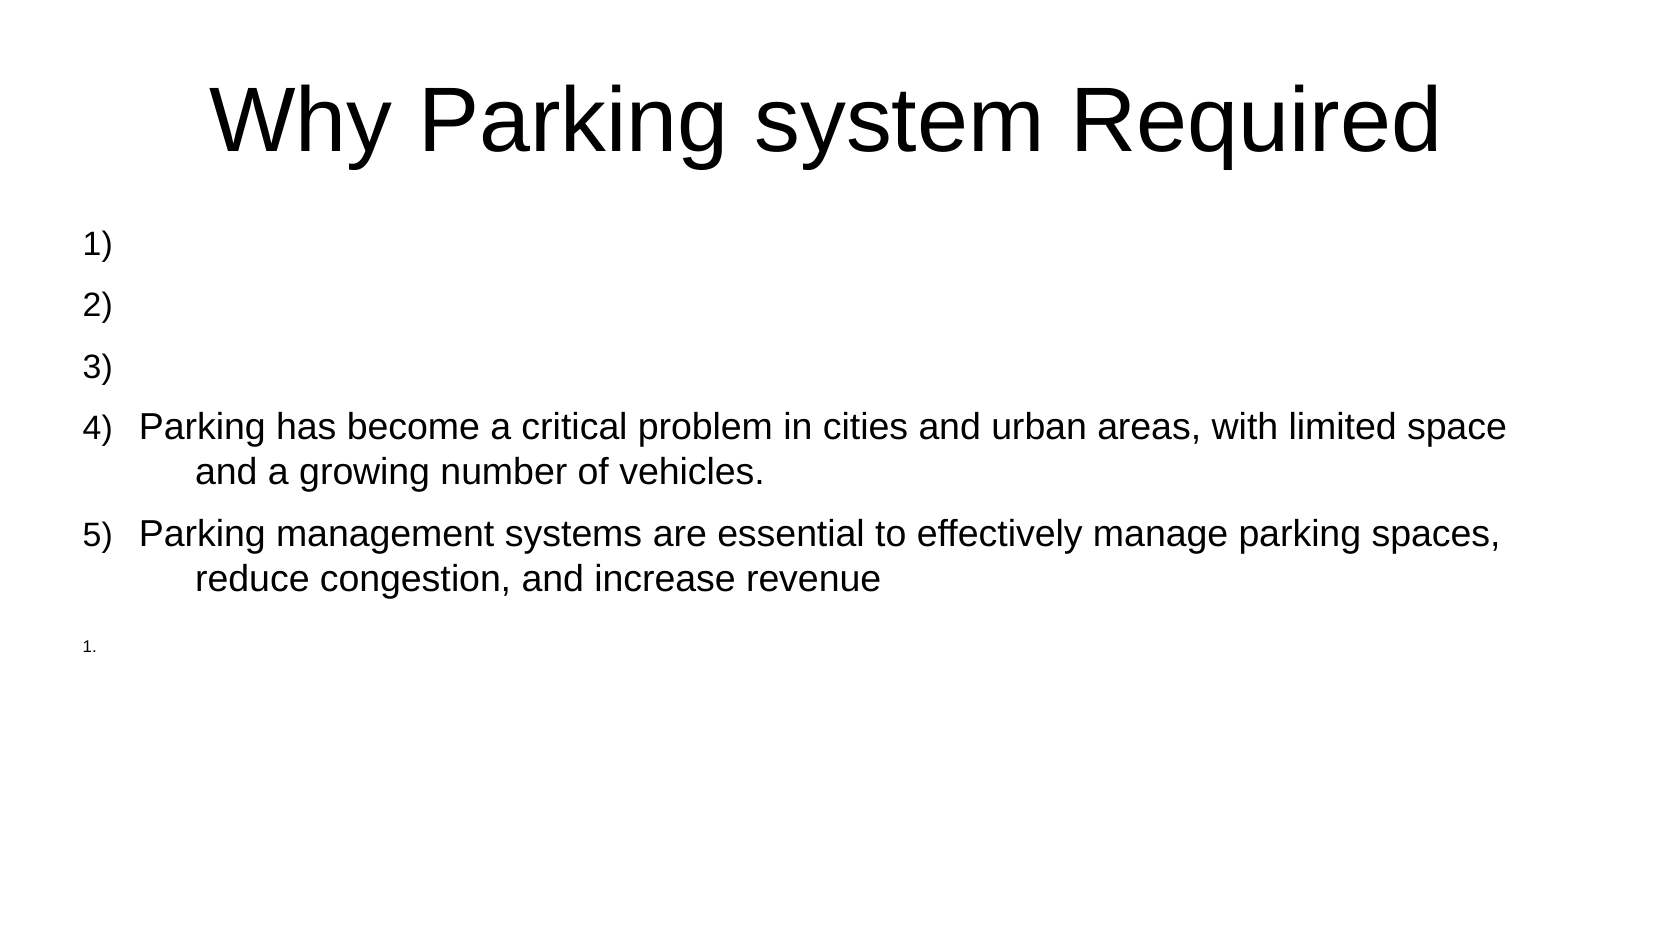

# Why Parking system Required
Parking has become a critical problem in cities and urban areas, with limited space and a growing number of vehicles.
Parking management systems are essential to effectively manage parking spaces, reduce congestion, and increase revenue